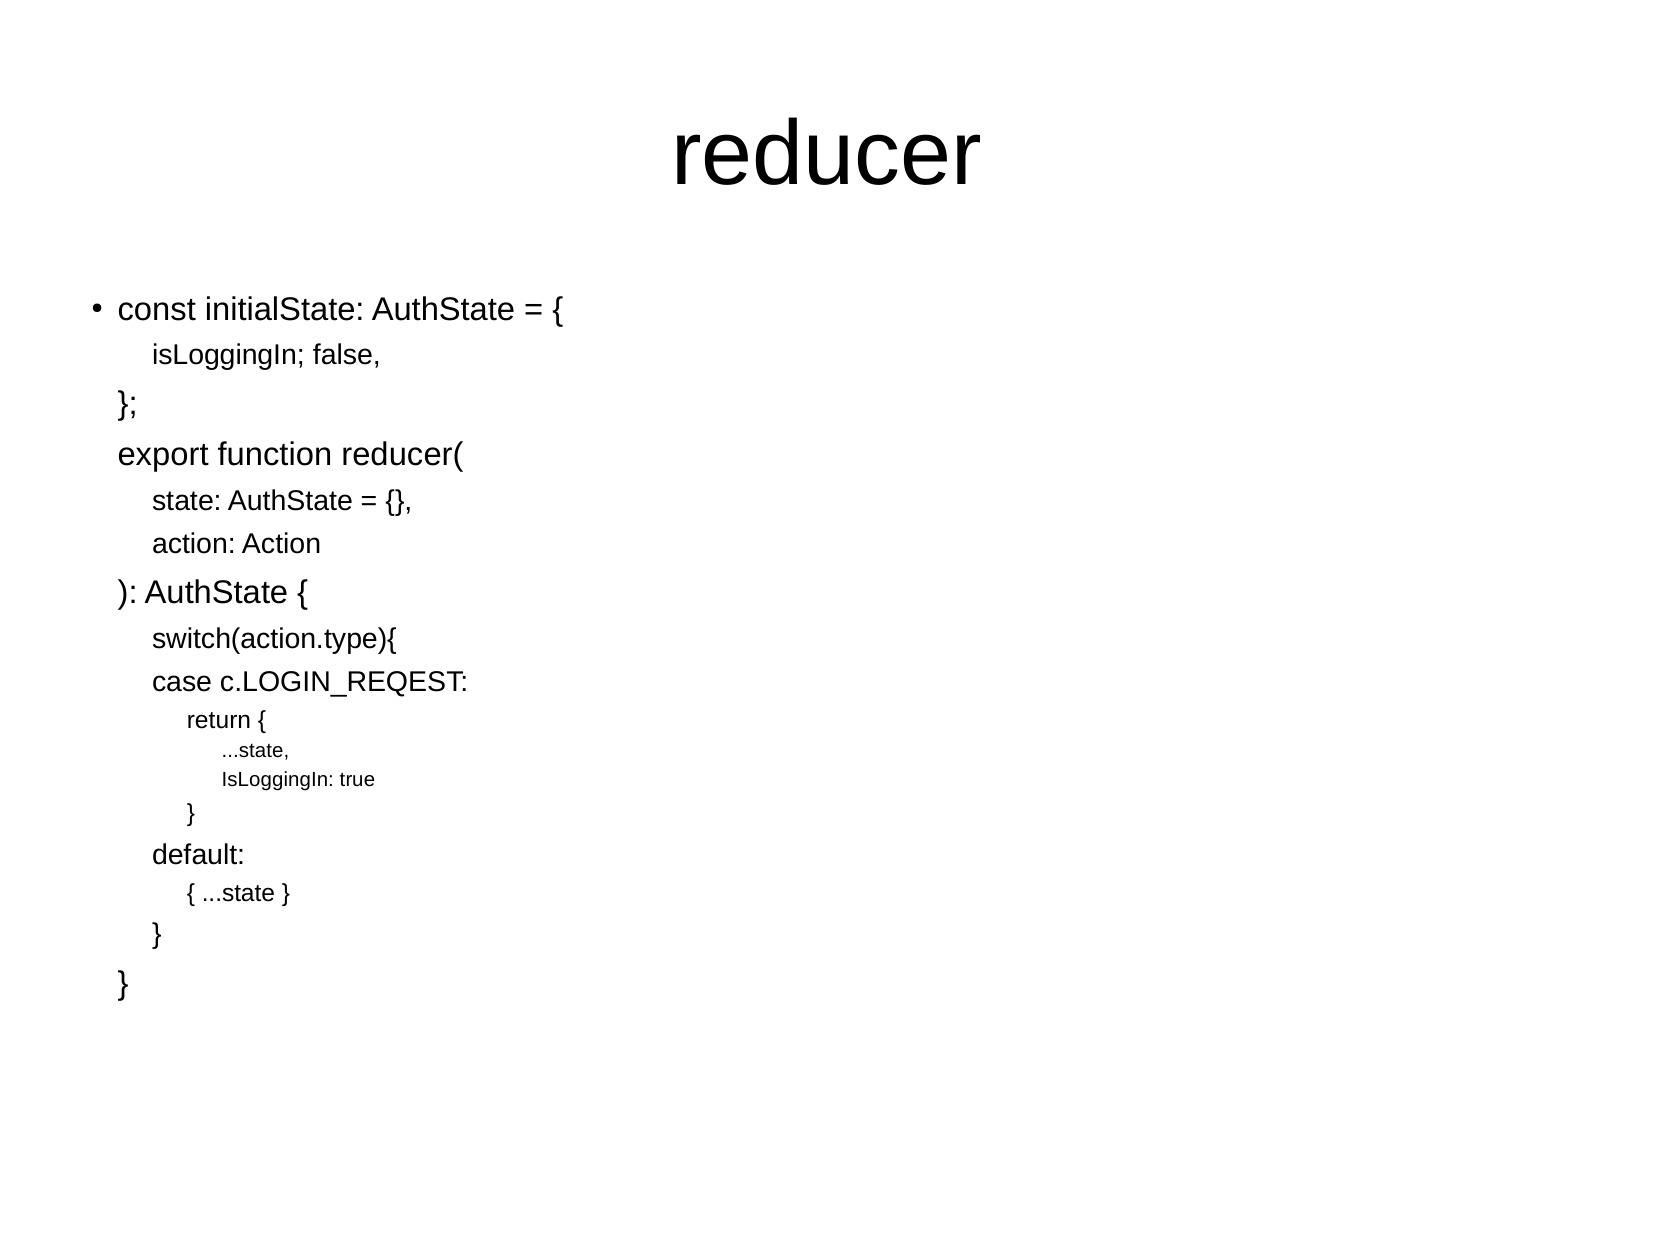

# reducer
const initialState: AuthState = {
isLoggingIn; false,
};
export function reducer(
state: AuthState = {},
action: Action
): AuthState {
switch(action.type){
case c.LOGIN_REQEST:
return {
...state,
IsLoggingIn: true
}
default:
{ ...state }
}
}